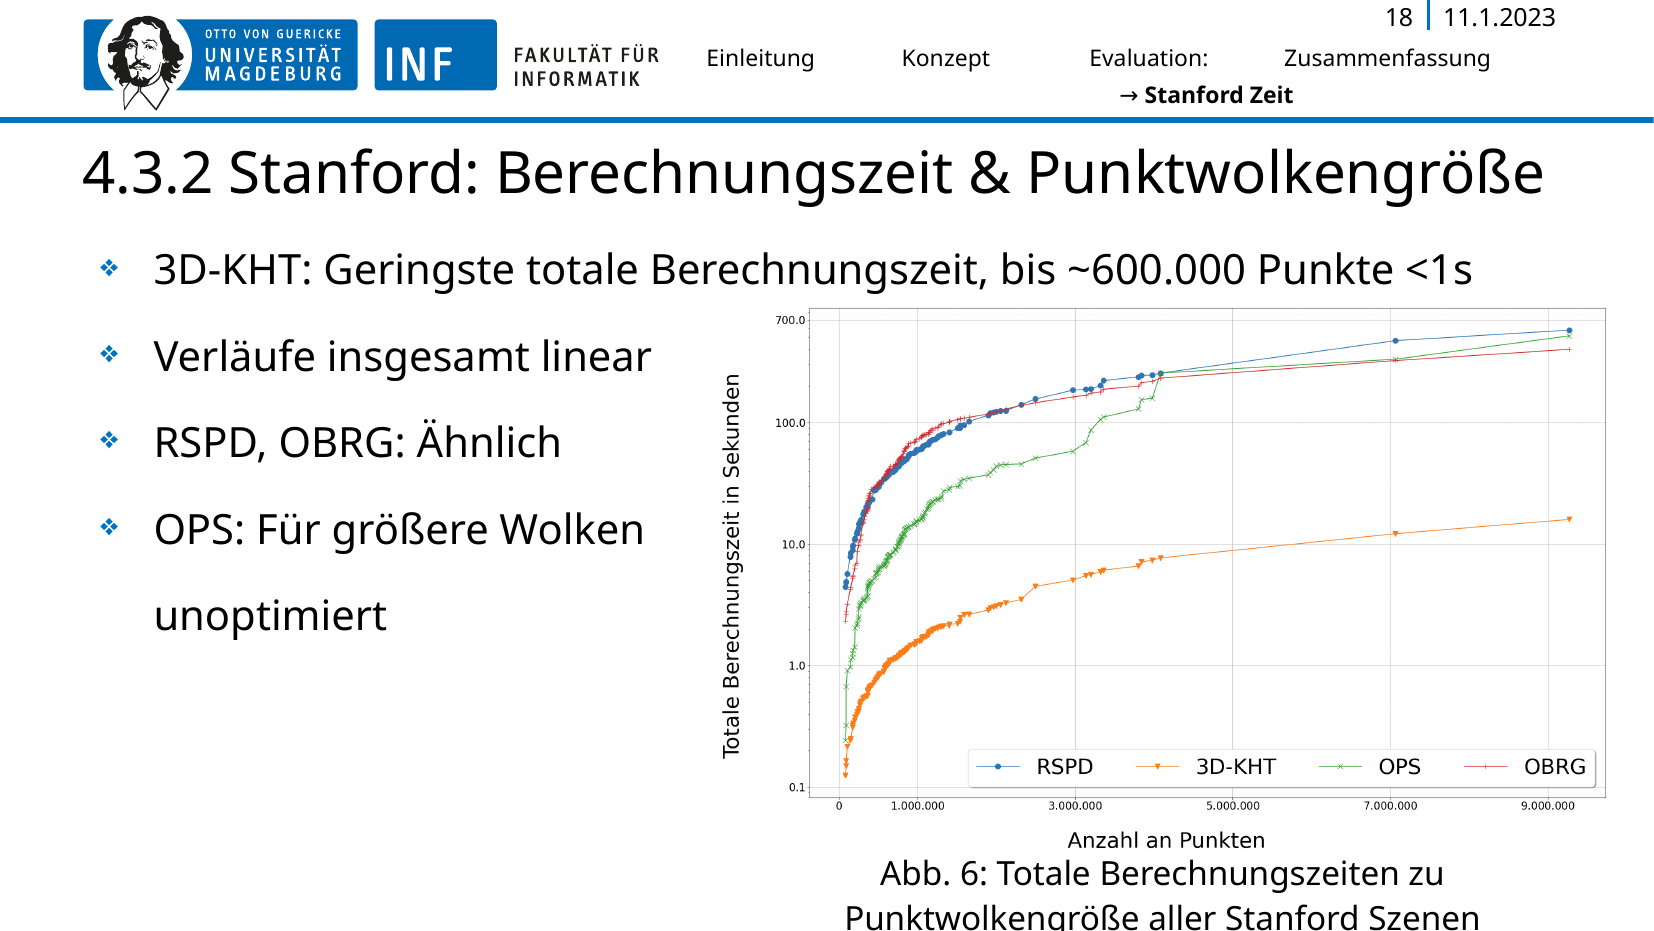

# 4.3.2 Stanford: Berechnungszeit & Punktwolkengröße
3D-KHT: Geringste totale Berechnungszeit, bis ~600.000 Punkte <1s
Verläufe insgesamt linear
RSPD, OBRG: Ähnlich
OPS: Für größere Wolken
unoptimiert
Abb. 6: Totale Berechnungszeiten zu Punktwolkengröße aller Stanford Szenen